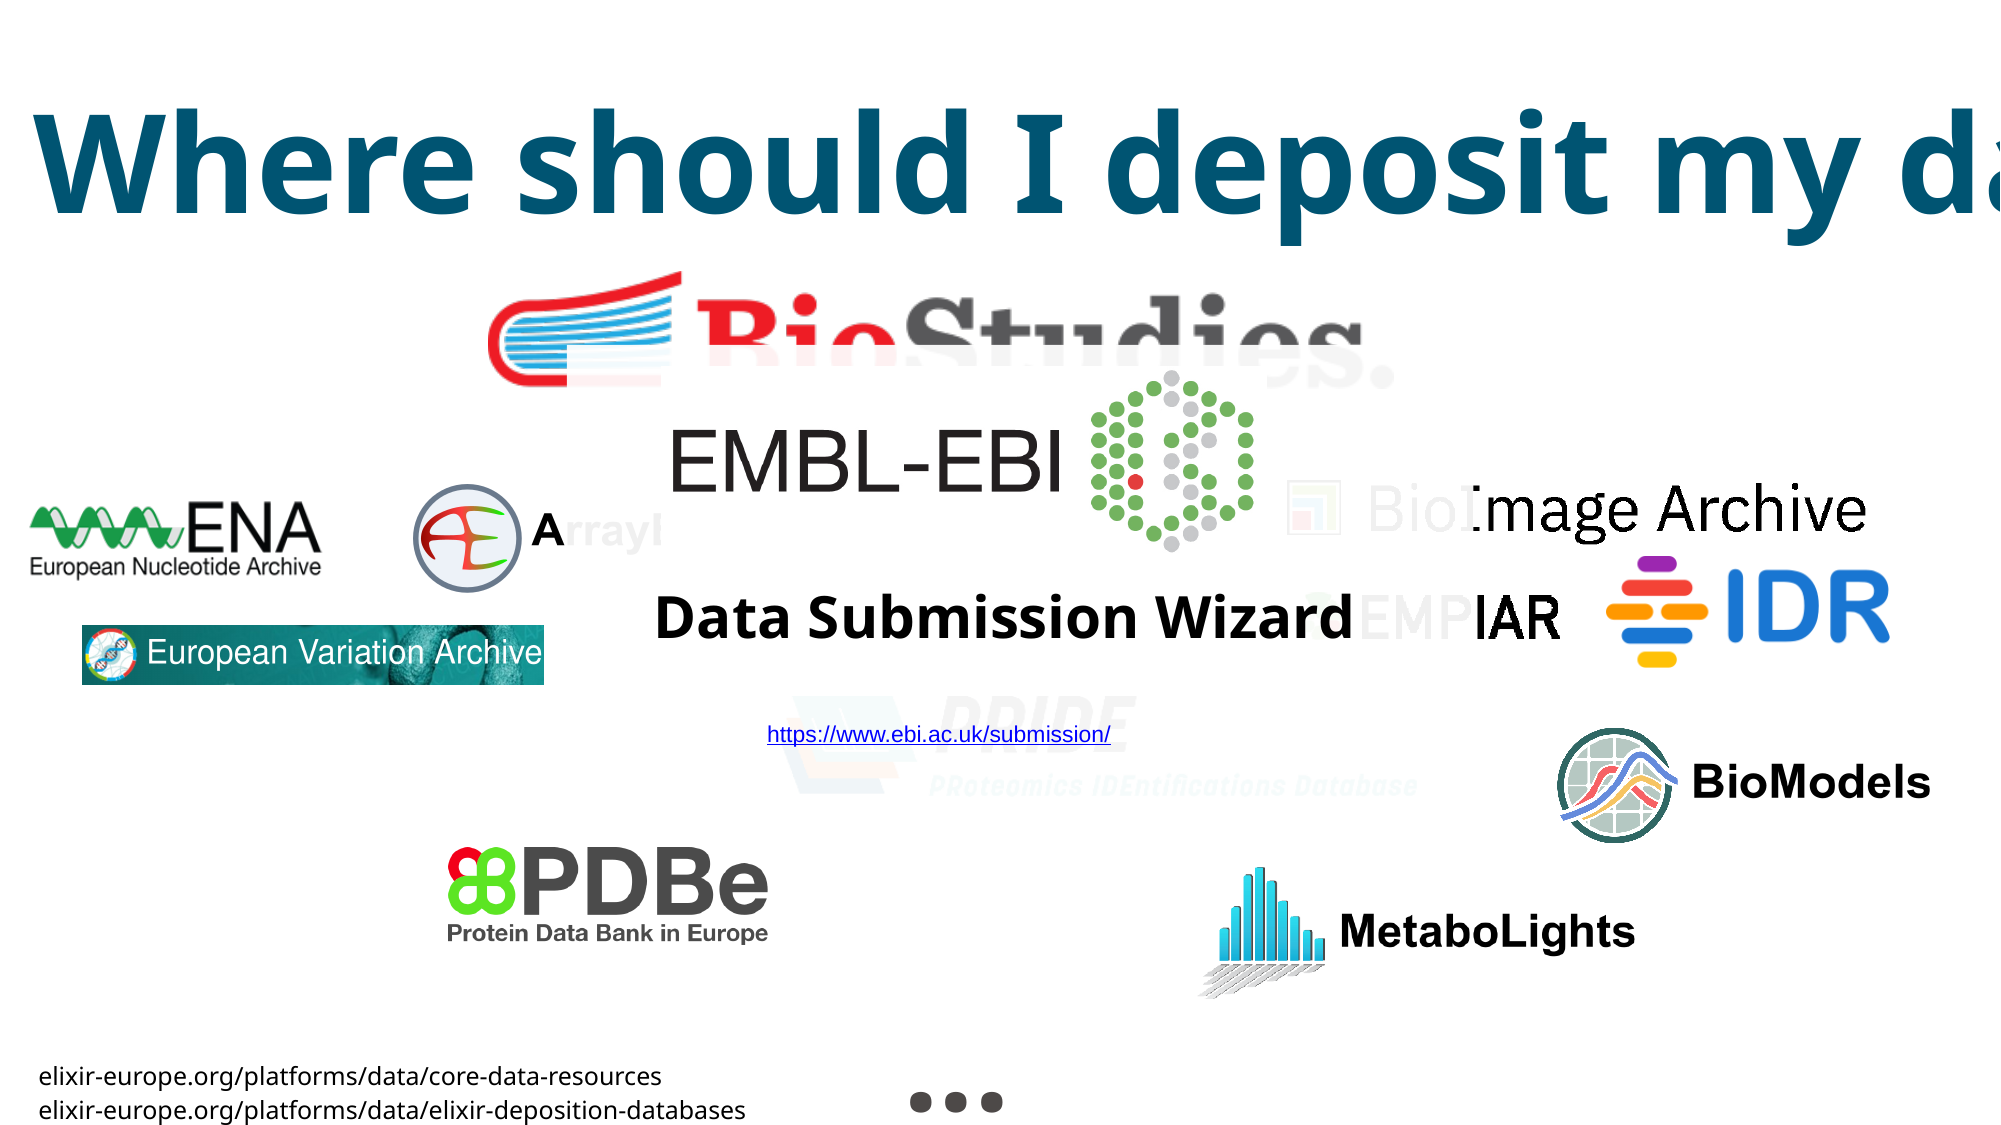

Where should I deposit my data?
Data Submission Wizard
https://www.ebi.ac.uk/submission/
...
elixir-europe.org/platforms/data/core-data-resources
elixir-europe.org/platforms/data/elixir-deposition-databases